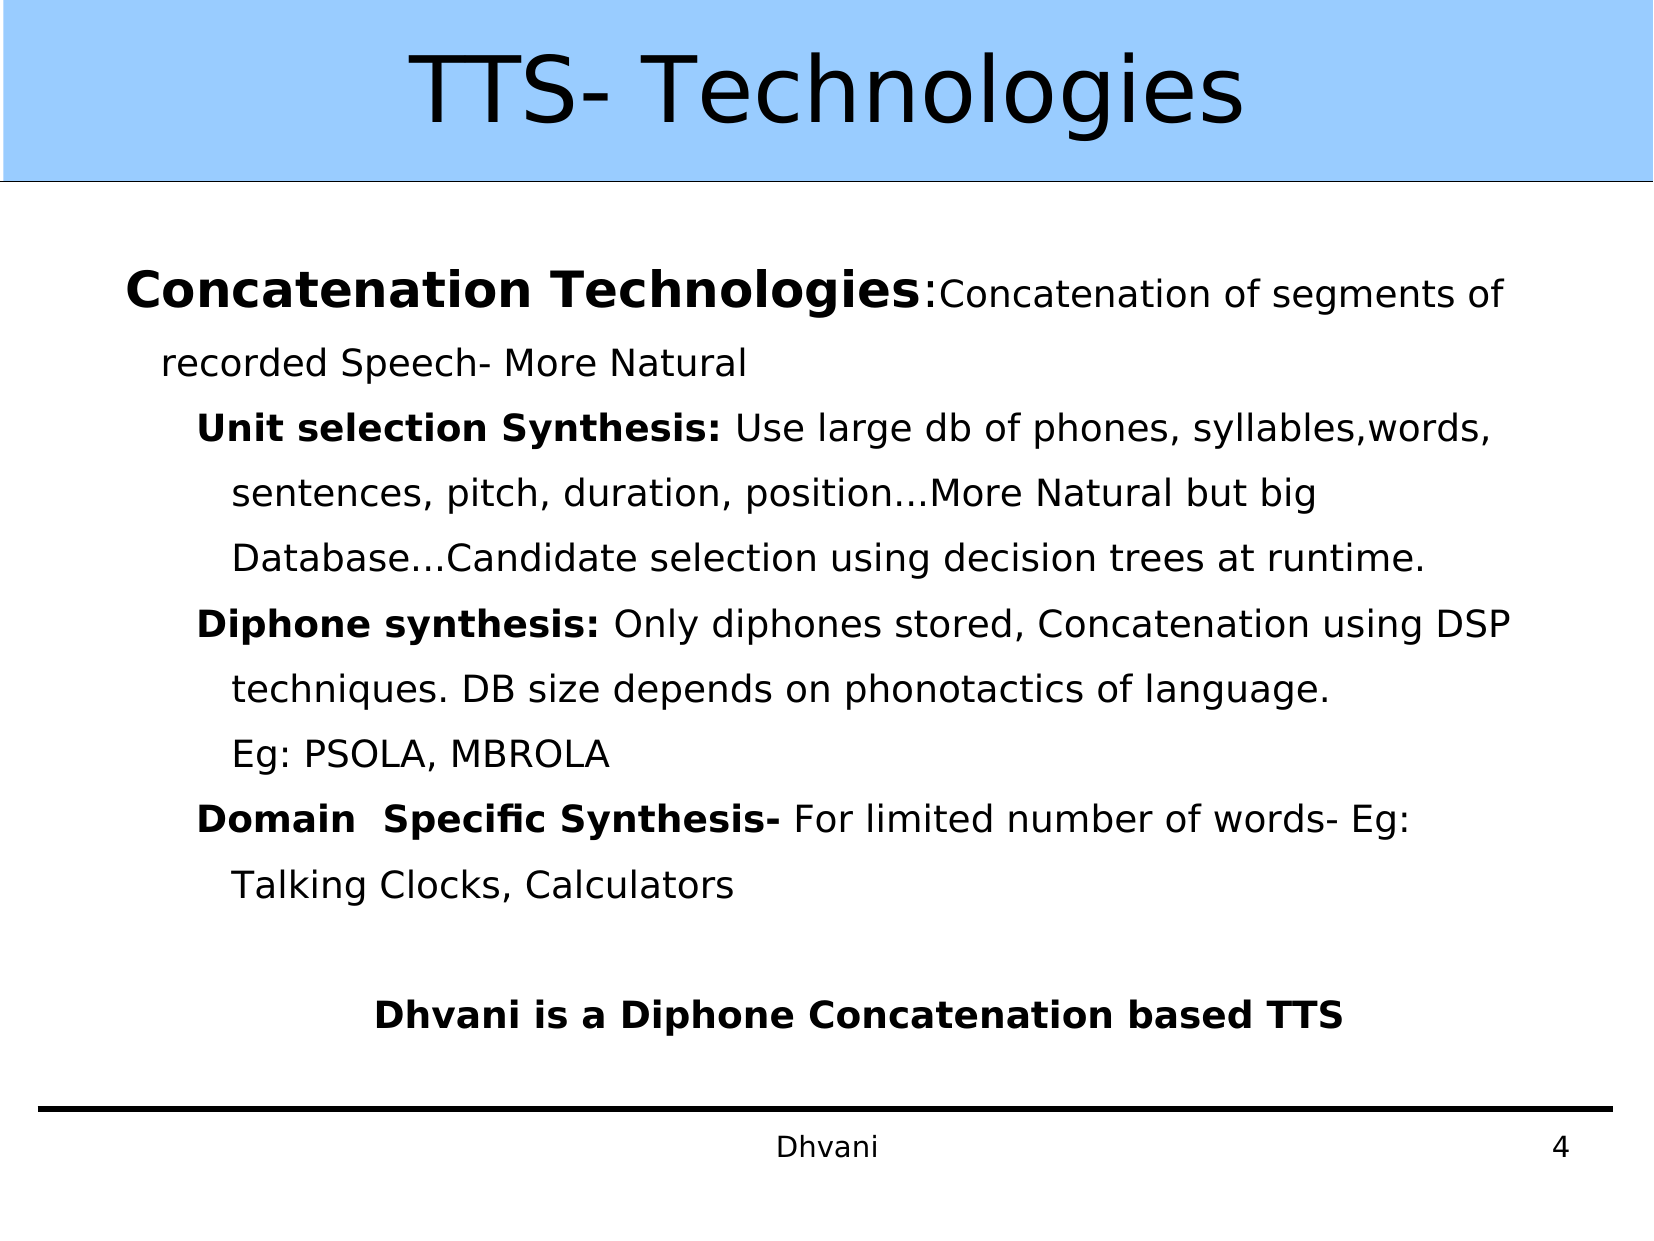

# TTS- Technologies
Concatenation Technologies:Concatenation of segments of recorded Speech- More Natural
Unit selection Synthesis: Use large db of phones, syllables,words, sentences, pitch, duration, position...More Natural but big Database...Candidate selection using decision trees at runtime.
Diphone synthesis: Only diphones stored, Concatenation using DSP techniques. DB size depends on phonotactics of language.
Eg: PSOLA, MBROLA
Domain Specific Synthesis- For limited number of words- Eg: Talking Clocks, Calculators
Dhvani is a Diphone Concatenation based TTS
Dhvani
4